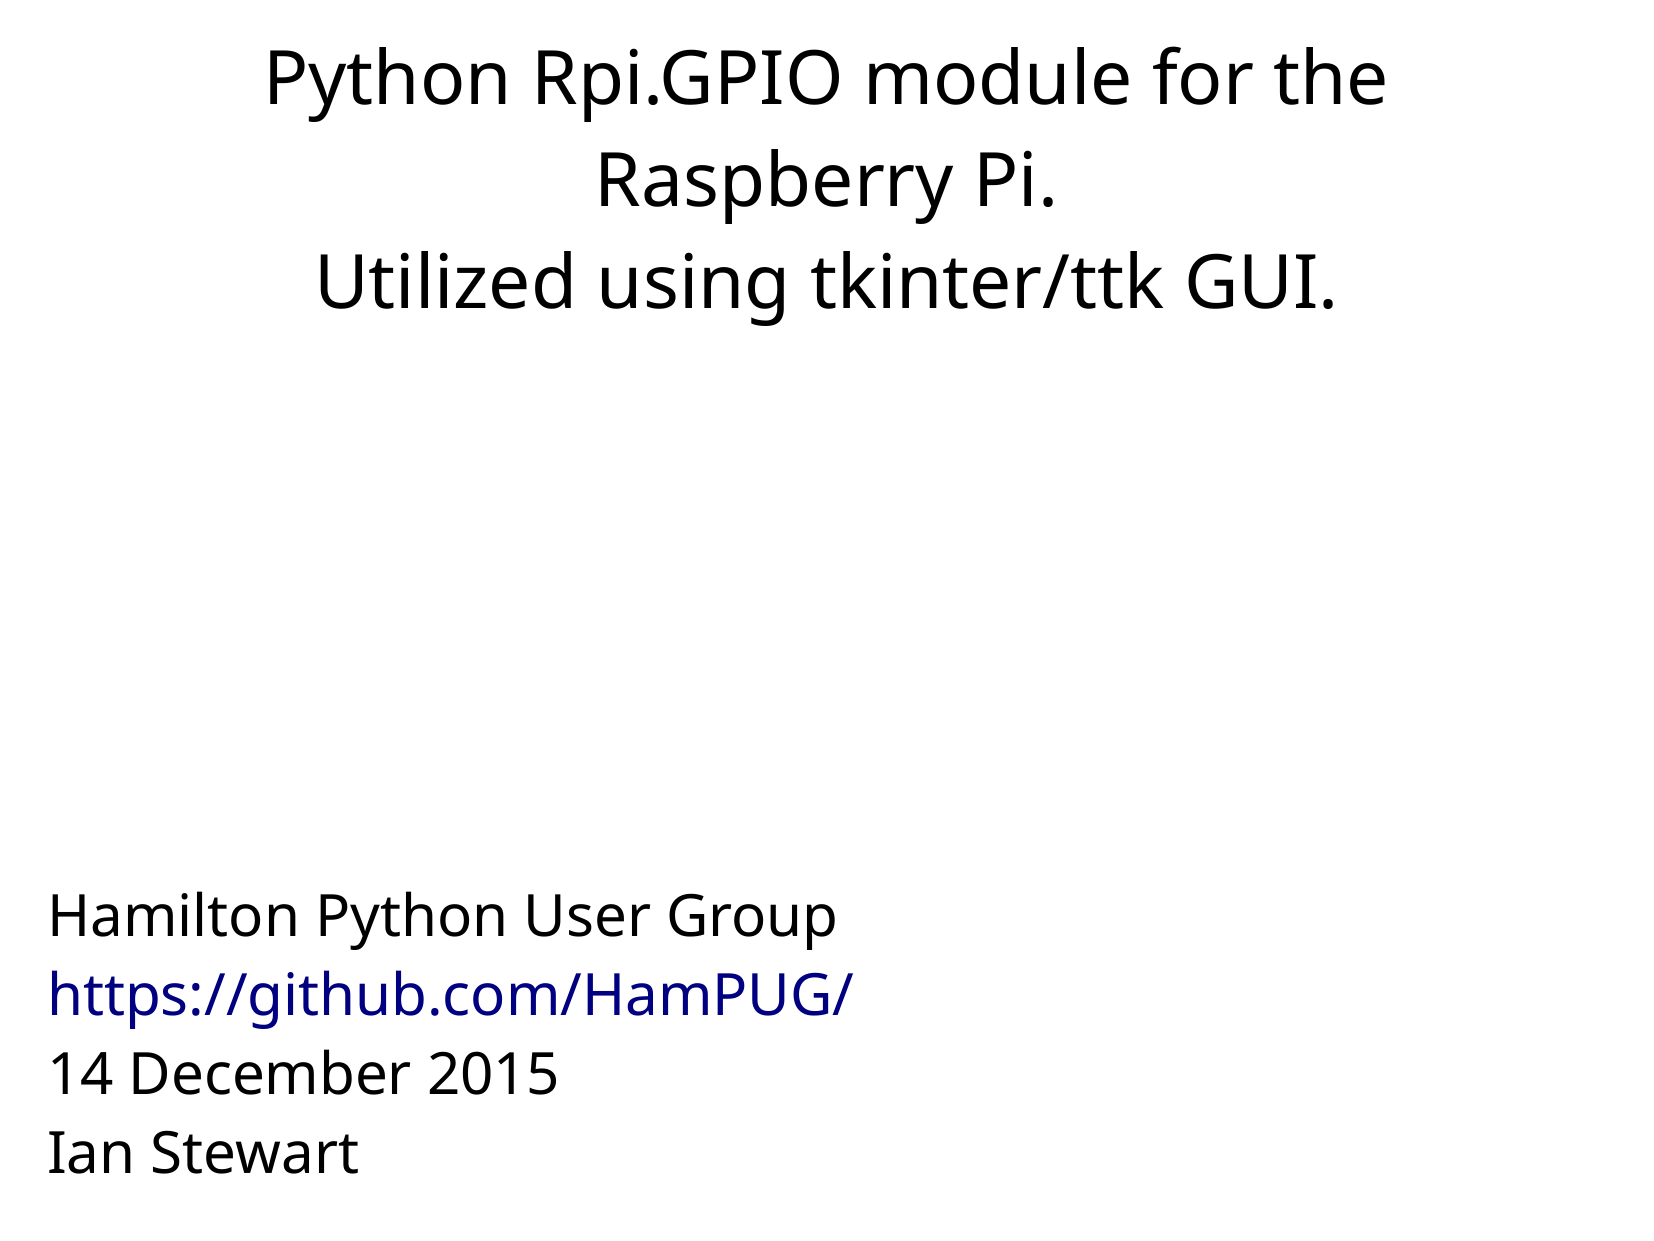

# Python Rpi.GPIO module for the Raspberry Pi. Utilized using tkinter/ttk GUI.
Hamilton Python User Group
https://github.com/HamPUG/
14 December 2015
Ian Stewart